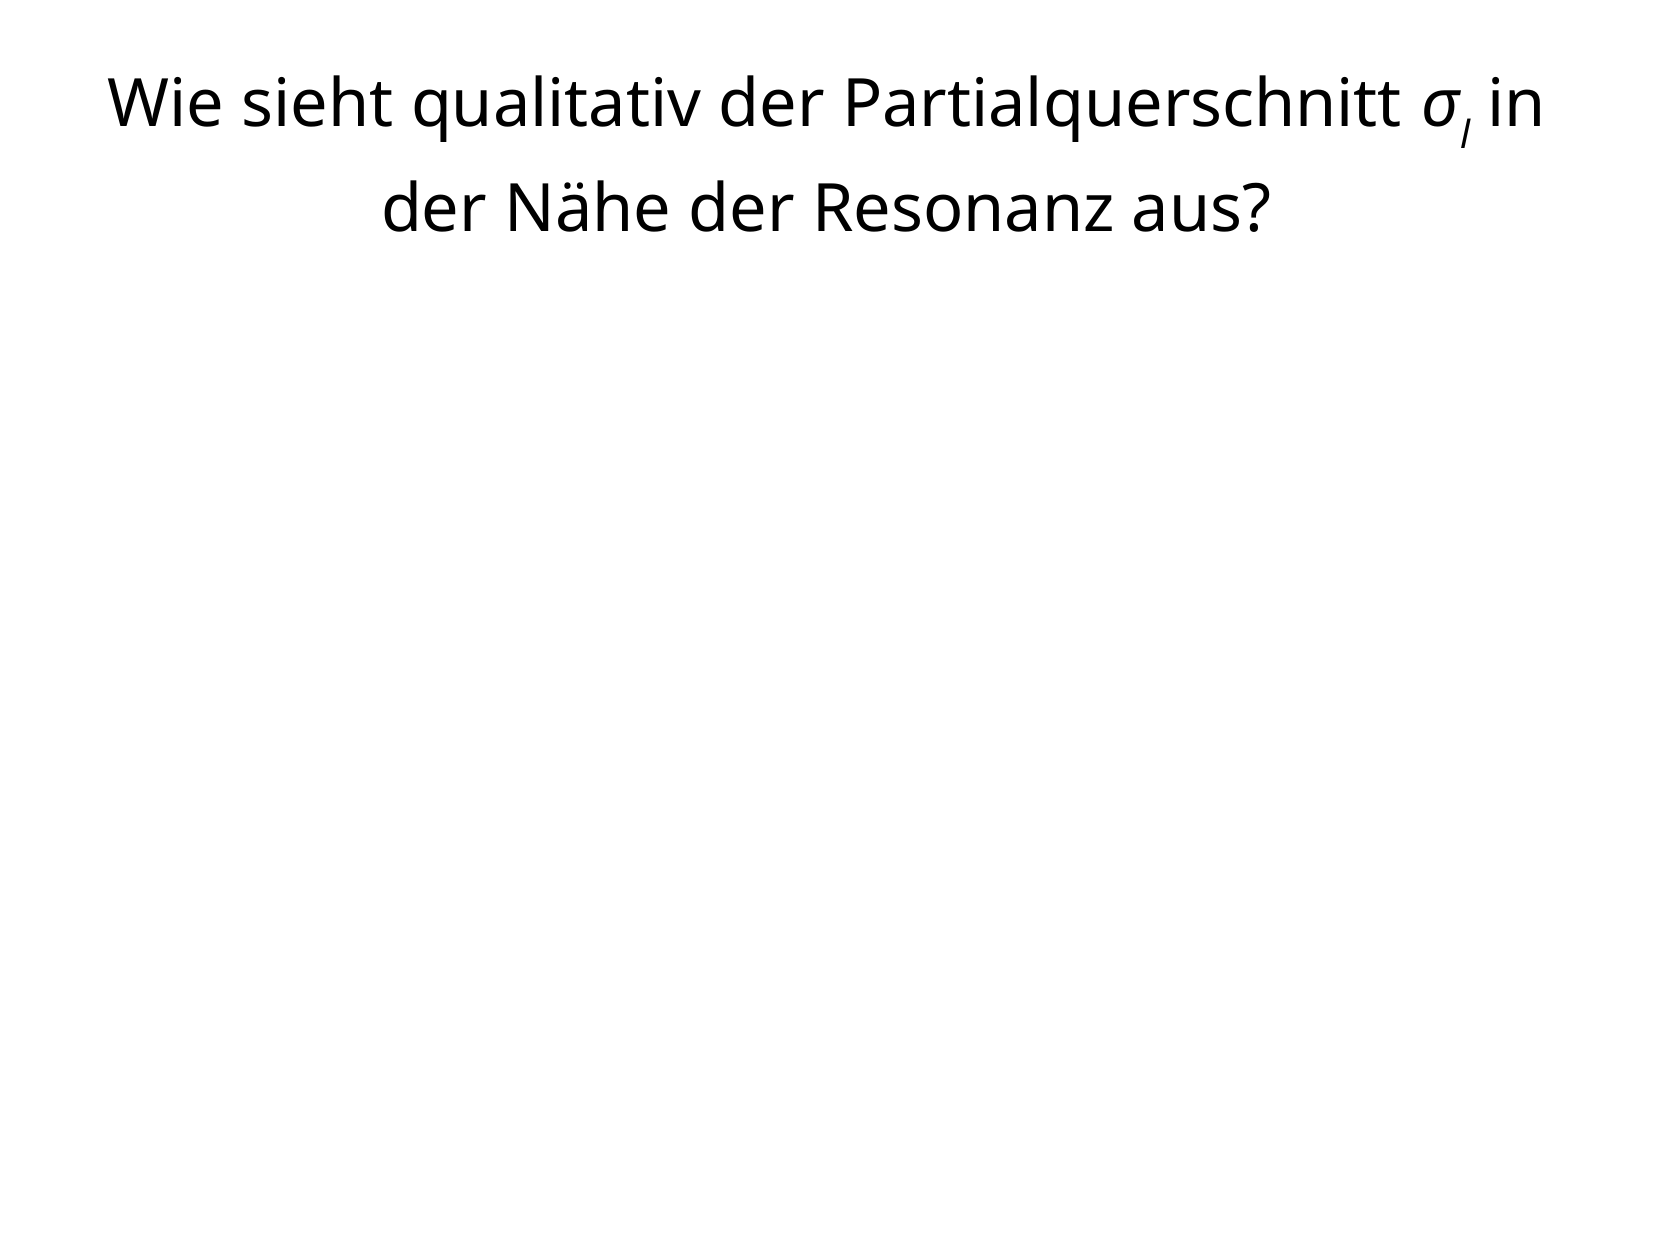

# Wie sieht qualitativ der Partialquerschnitt σl in der Nähe der Resonanz aus?